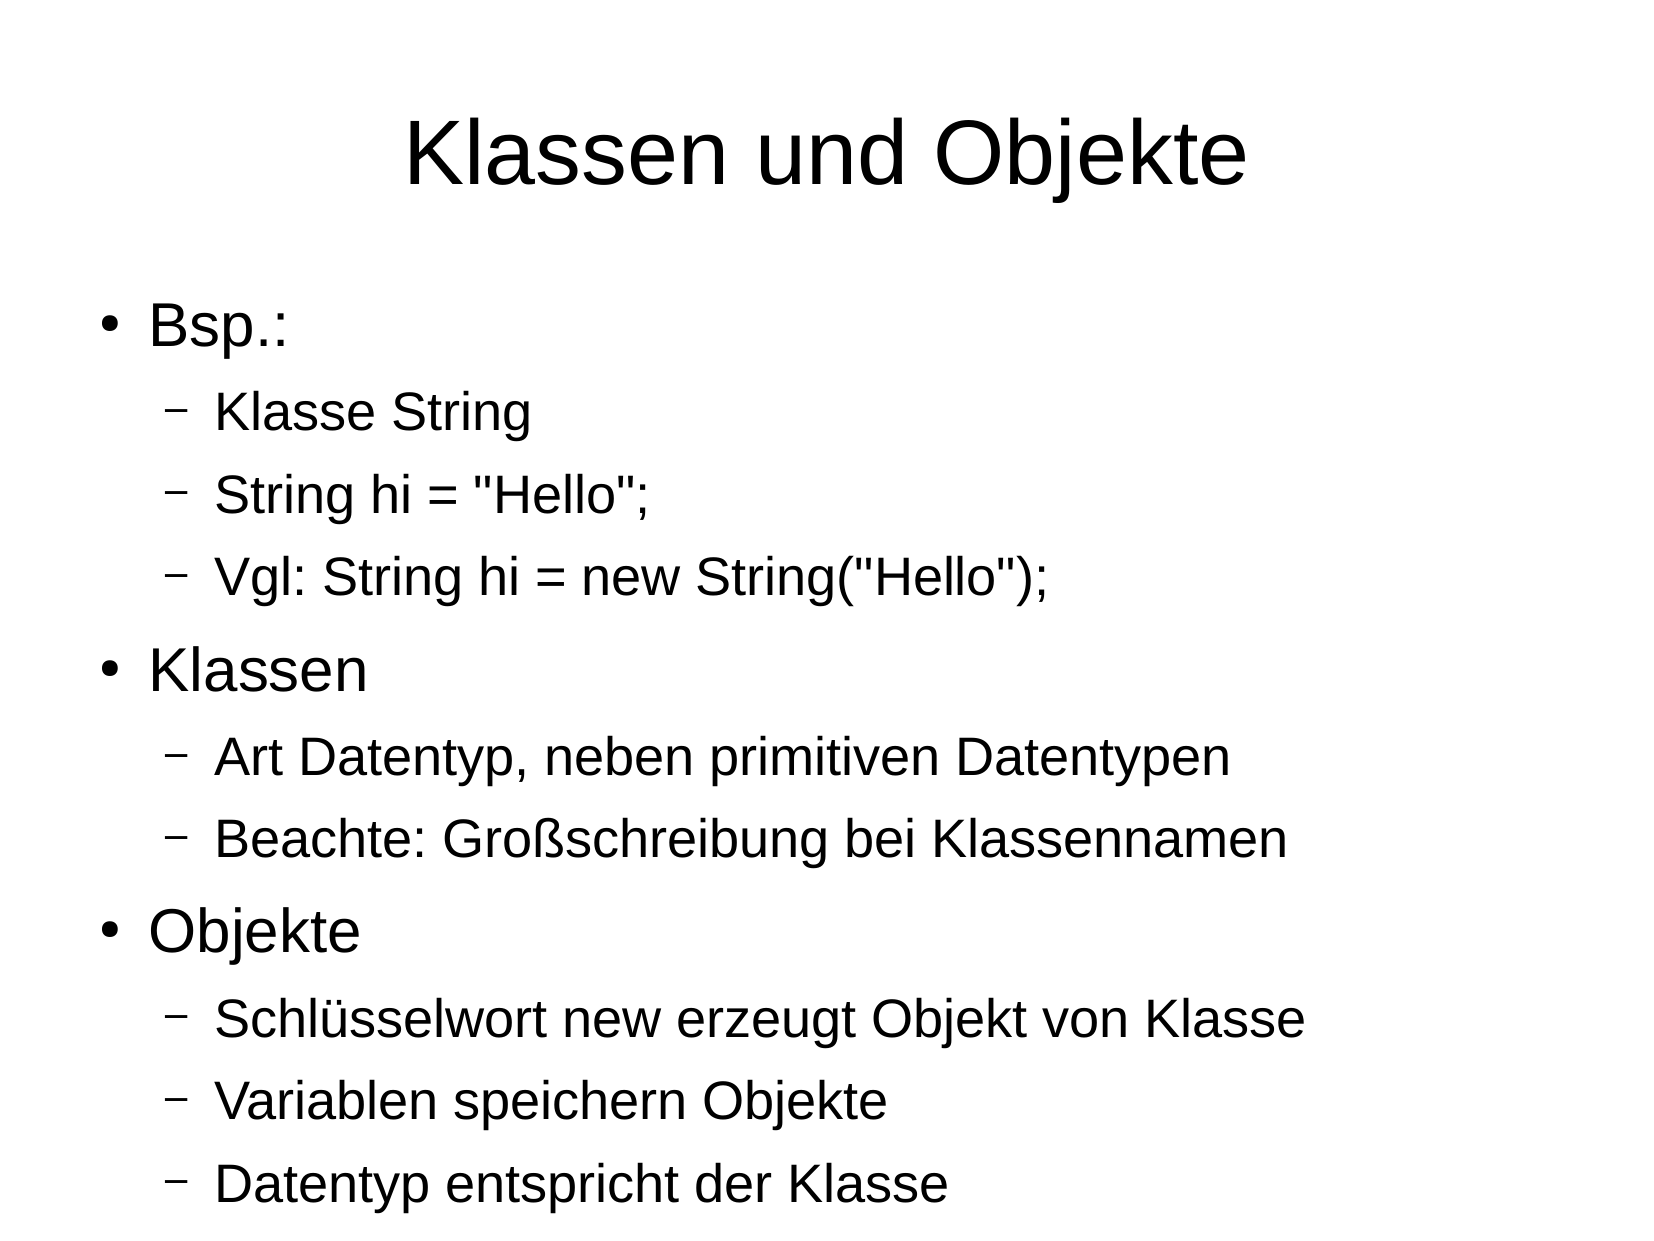

# Klassen und Objekte
Bsp.:
Klasse String
String hi = "Hello";
Vgl: String hi = new String("Hello");
Klassen
Art Datentyp, neben primitiven Datentypen
Beachte: Großschreibung bei Klassennamen
Objekte
Schlüsselwort new erzeugt Objekt von Klasse
Variablen speichern Objekte
Datentyp entspricht der Klasse